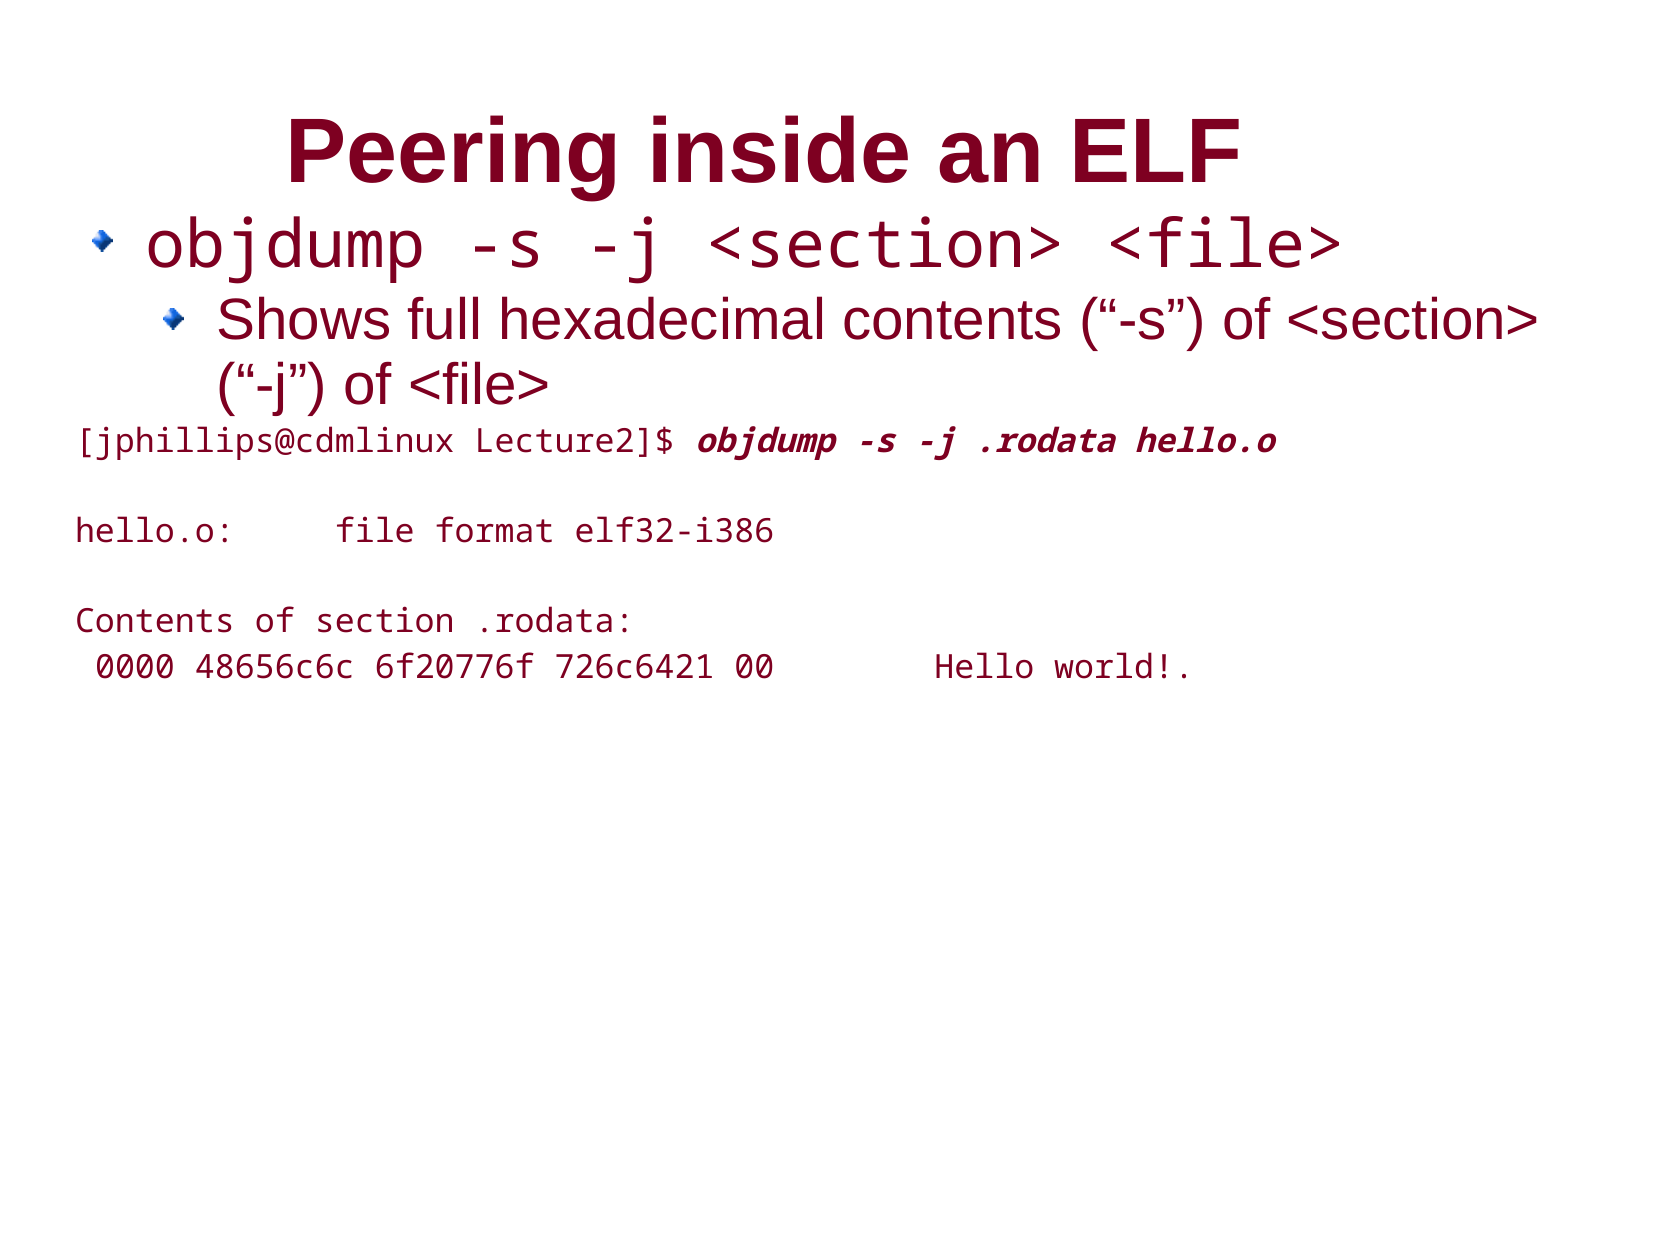

# Peering inside an ELF
objdump -s -j <section> <file>
Shows full hexadecimal contents (“-s”) of <section> (“-j”) of <file>
[jphillips@cdmlinux Lecture2]$ objdump -s -j .rodata hello.o
hello.o: file format elf32-i386
Contents of section .rodata:
 0000 48656c6c 6f20776f 726c6421 00 Hello world!.